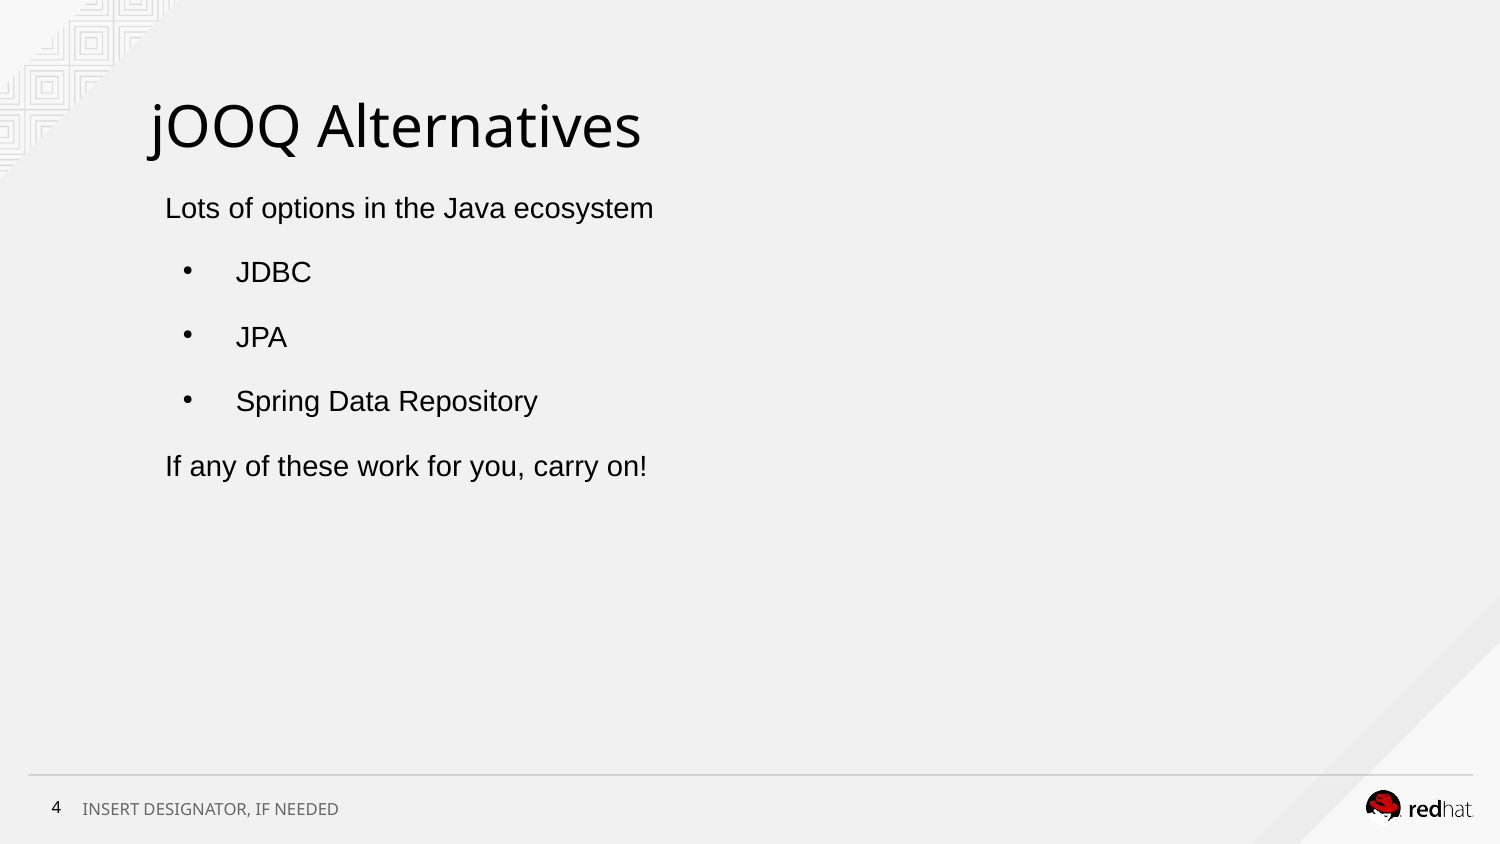

jOOQ Alternatives
# Lots of options in the Java ecosystem
JDBC
JPA
Spring Data Repository
If any of these work for you, carry on!